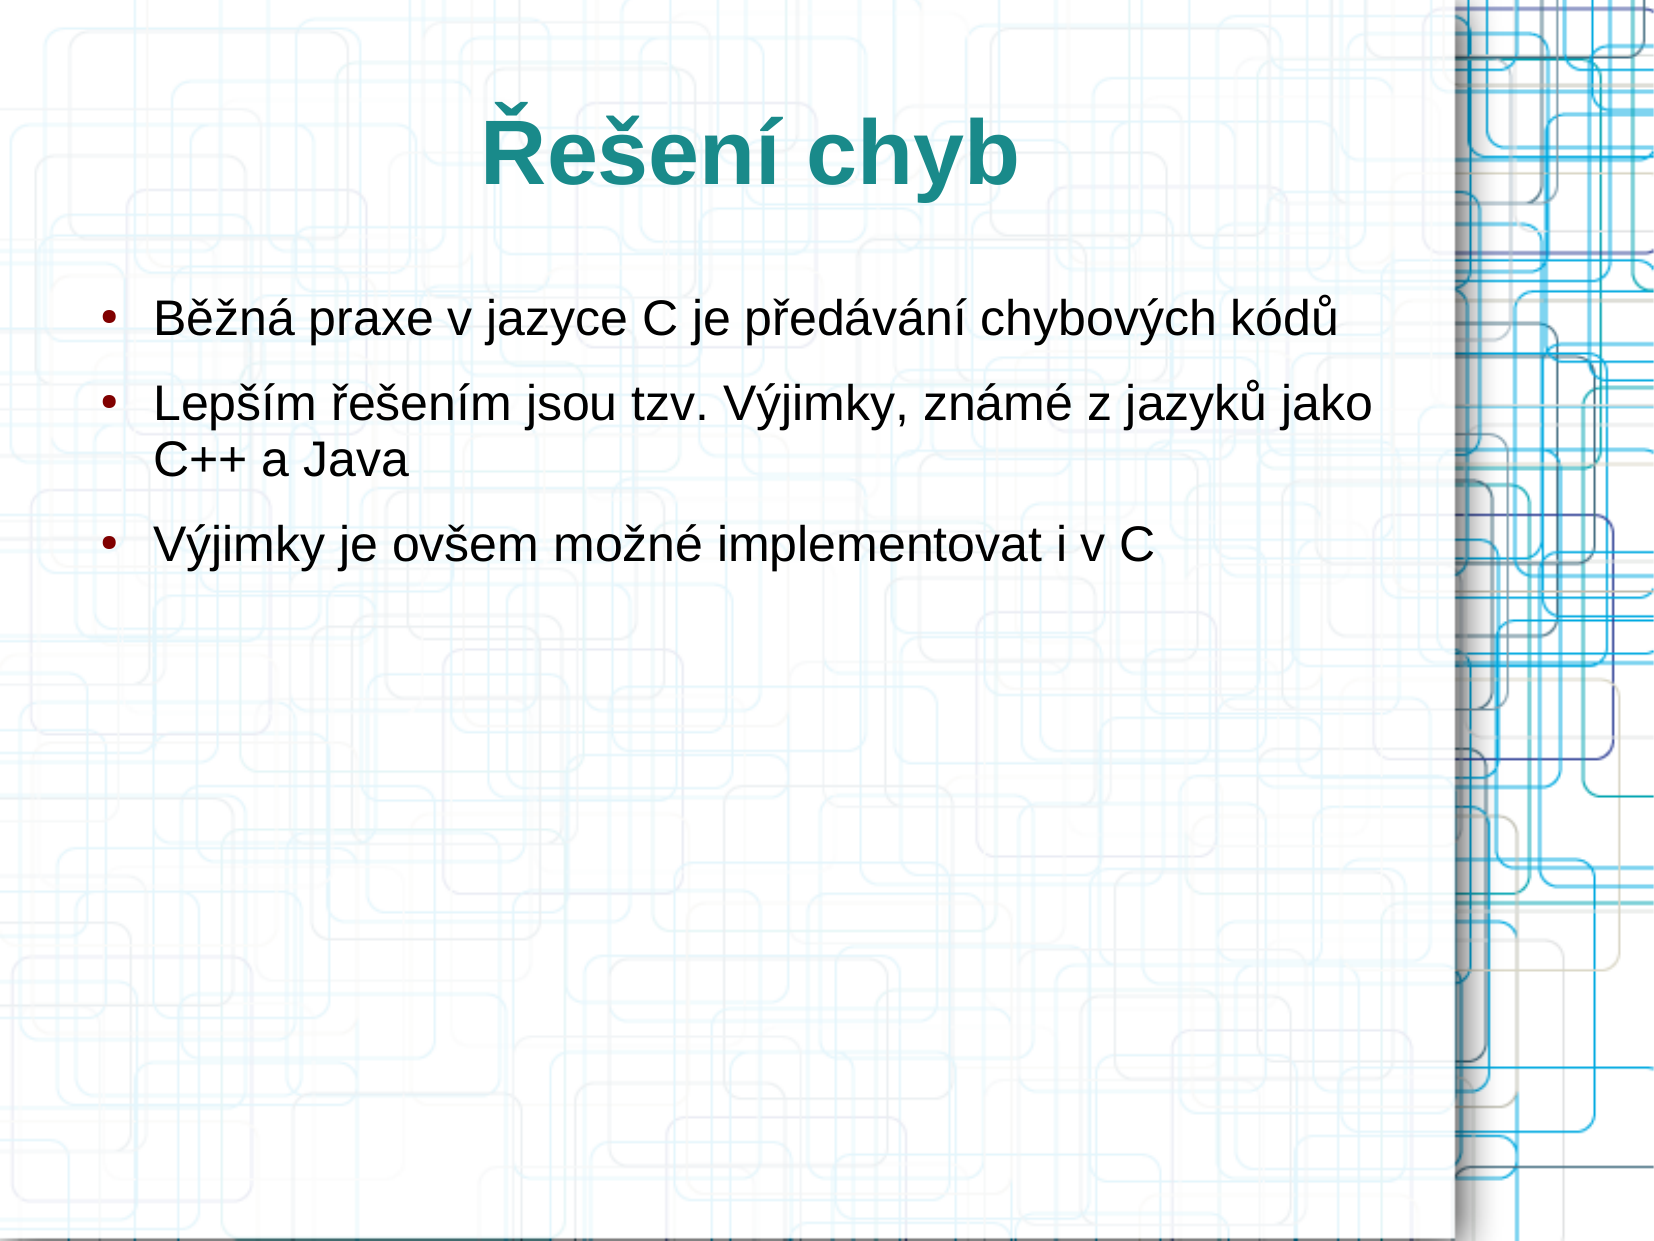

# Řešení chyb
Běžná praxe v jazyce C je předávání chybových kódů
Lepším řešením jsou tzv. Výjimky, známé z jazyků jako C++ a Java
Výjimky je ovšem možné implementovat i v C